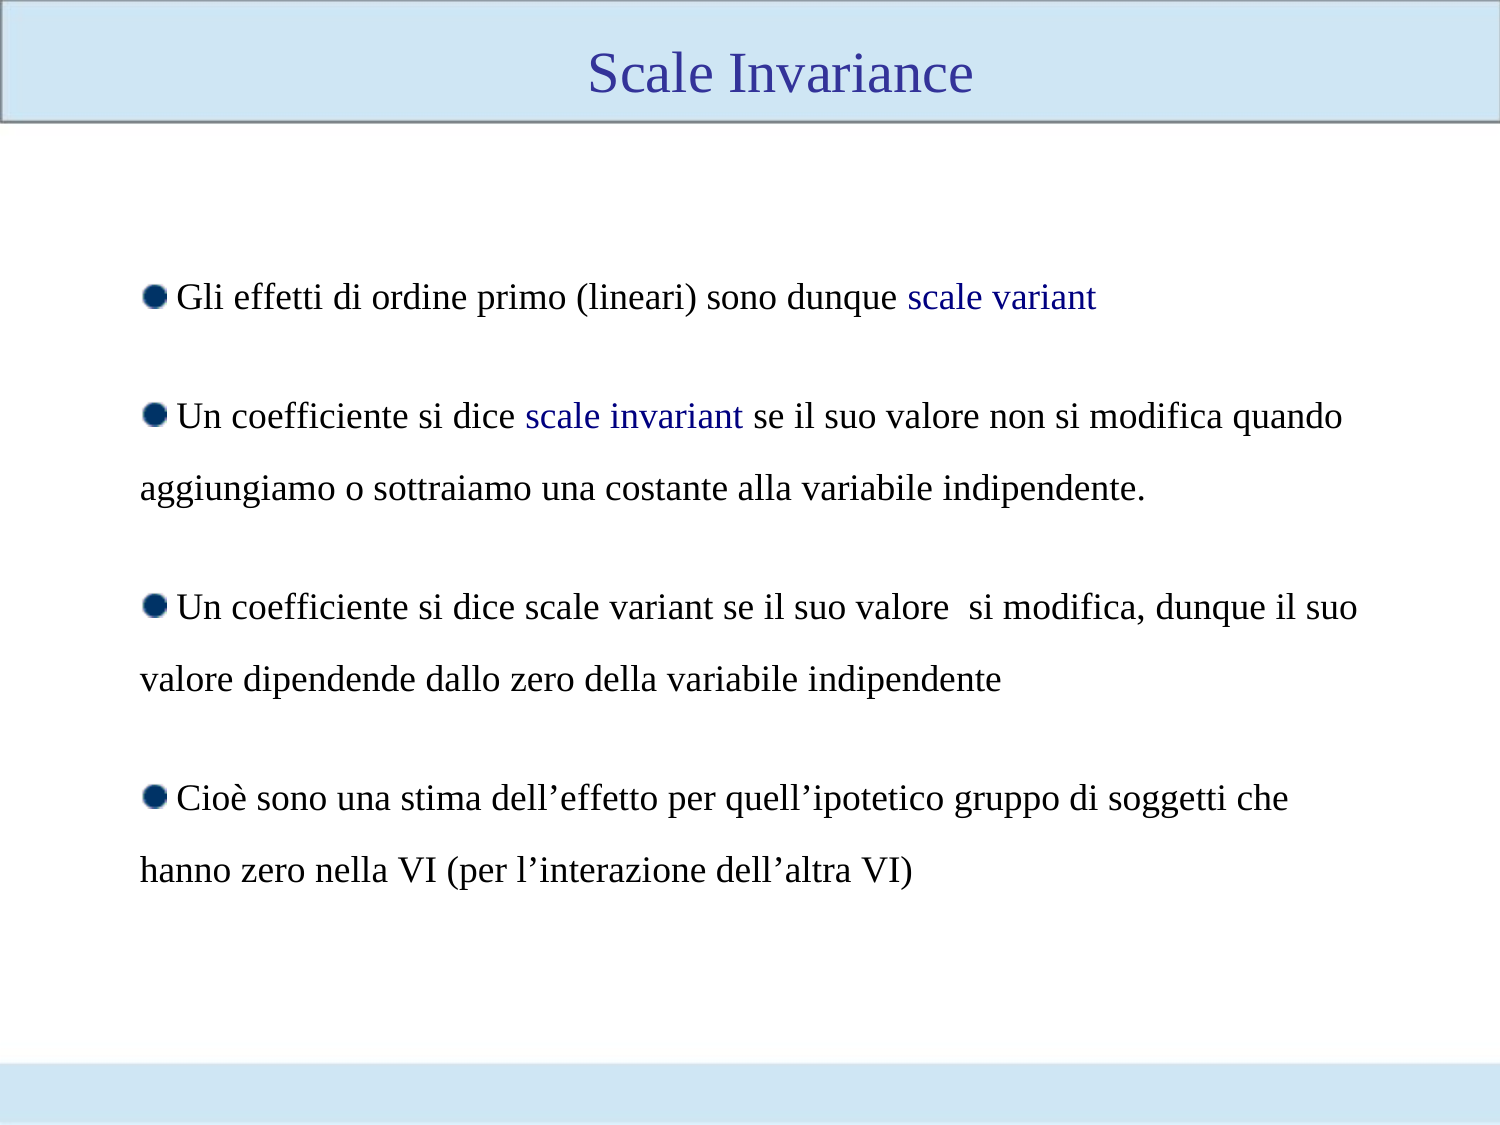

# Scale Invariance
 Gli effetti di ordine primo (lineari) sono dunque scale variant
 Un coefficiente si dice scale invariant se il suo valore non si modifica quando aggiungiamo o sottraiamo una costante alla variabile indipendente.
 Un coefficiente si dice scale variant se il suo valore si modifica, dunque il suo valore dipendende dallo zero della variabile indipendente
 Cioè sono una stima dell’effetto per quell’ipotetico gruppo di soggetti che hanno zero nella VI (per l’interazione dell’altra VI)